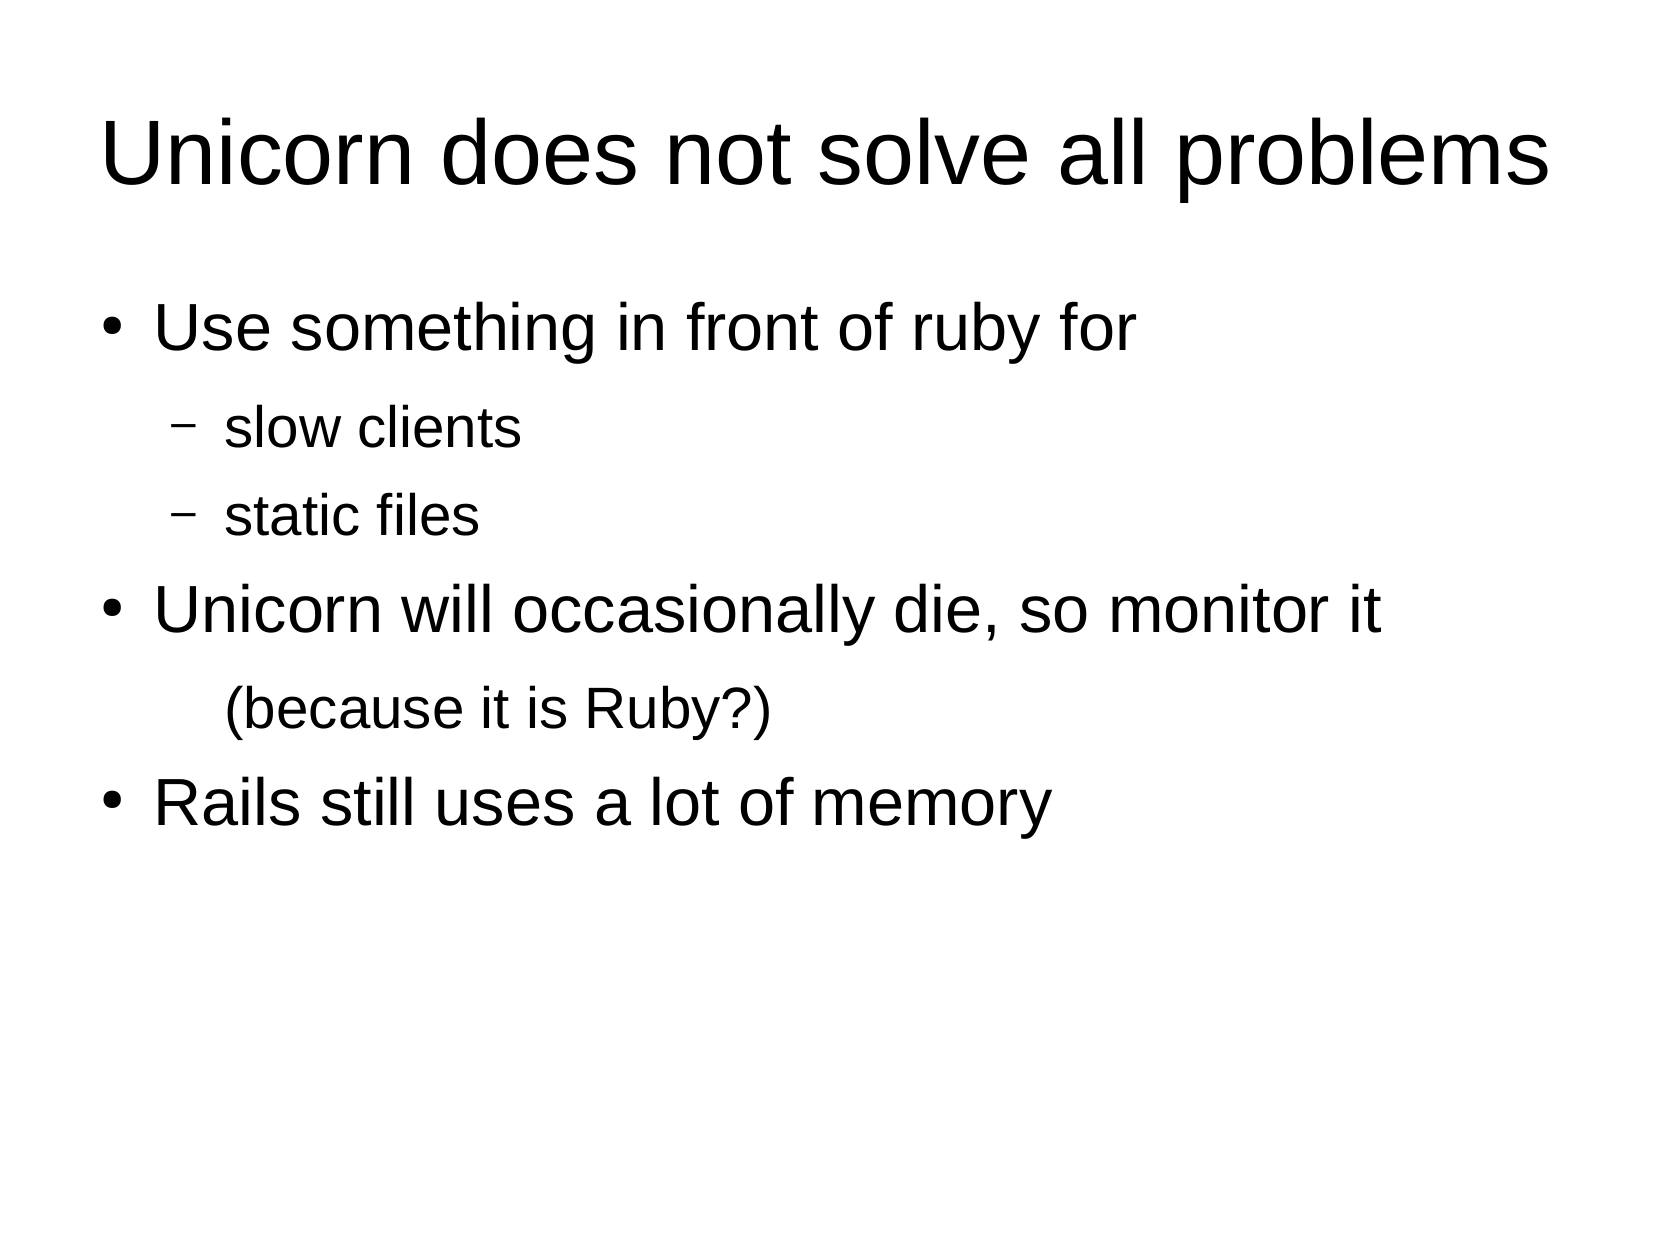

# Unicorn does not solve all problems
Use something in front of ruby for
slow clients
static files
Unicorn will occasionally die, so monitor it
(because it is Ruby?)
Rails still uses a lot of memory